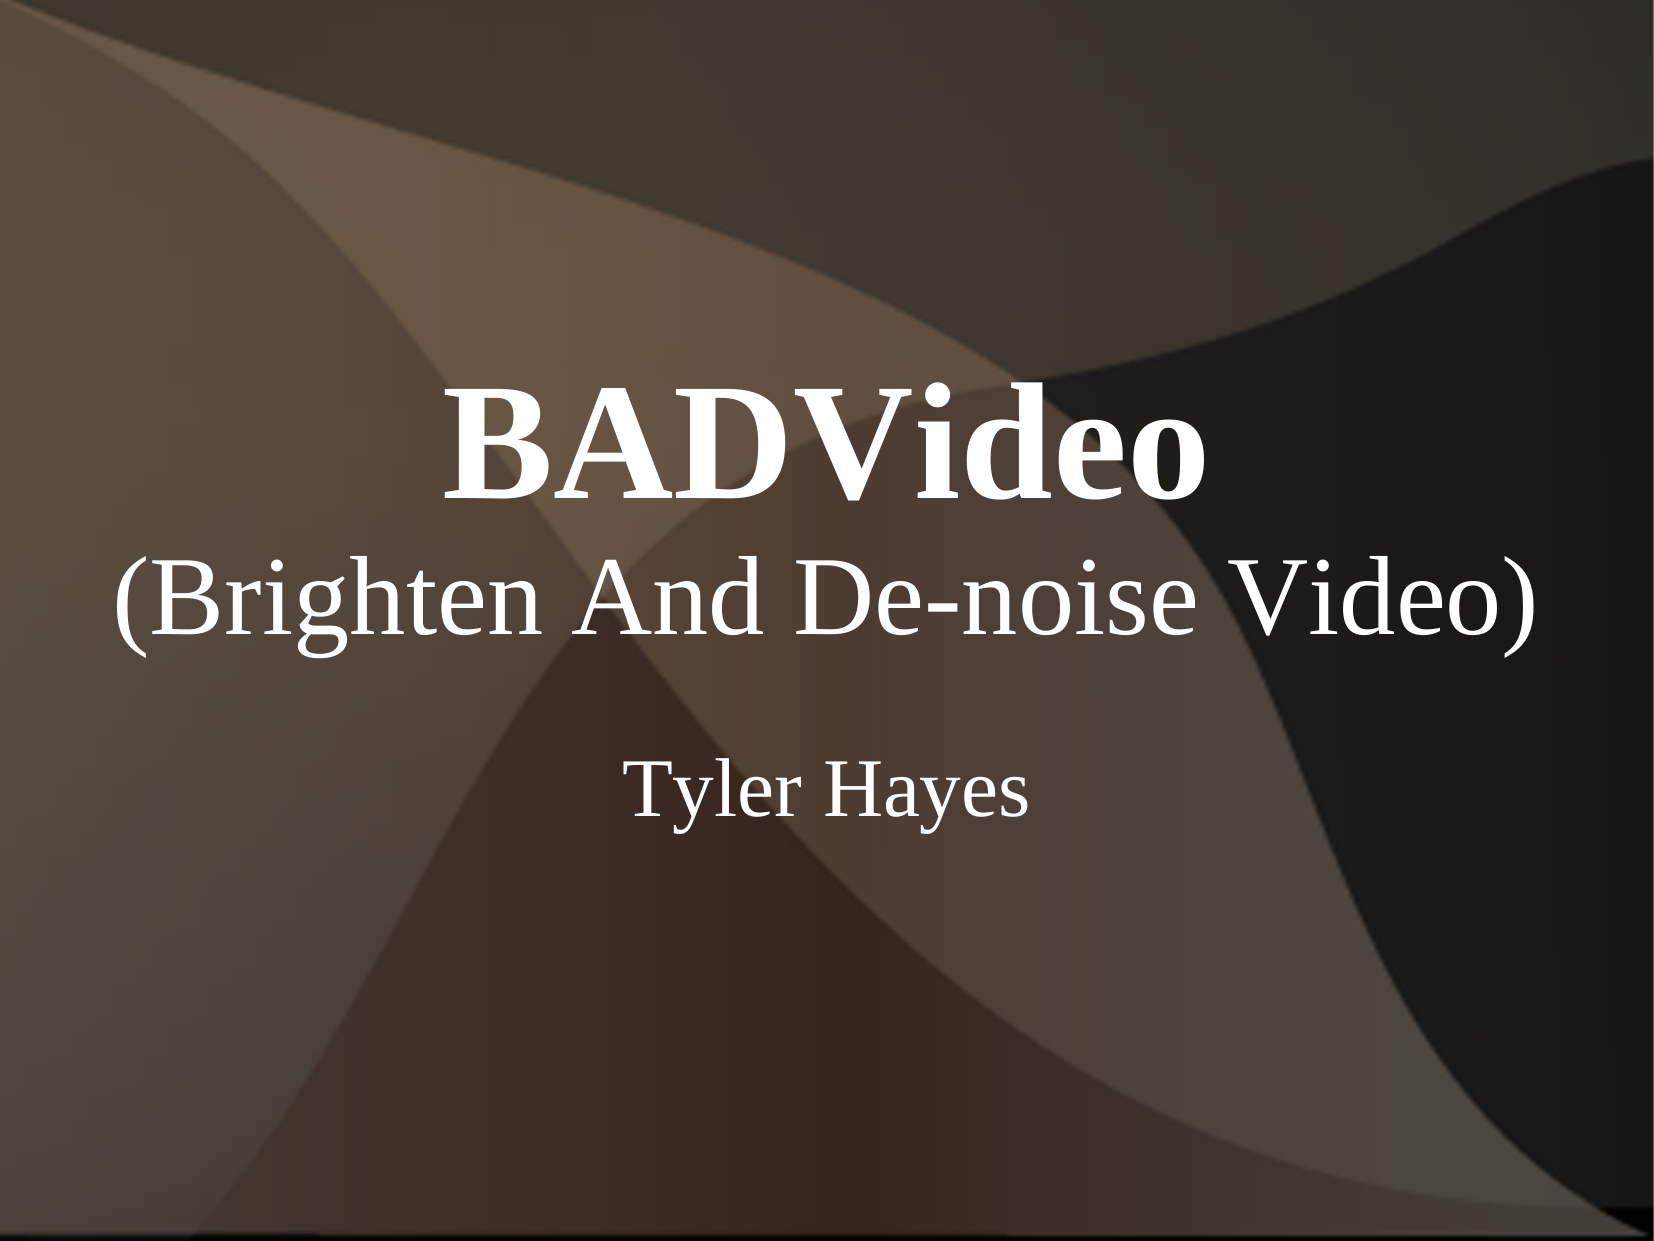

# BADVideo
(Brighten And De-noise Video)
Tyler Hayes